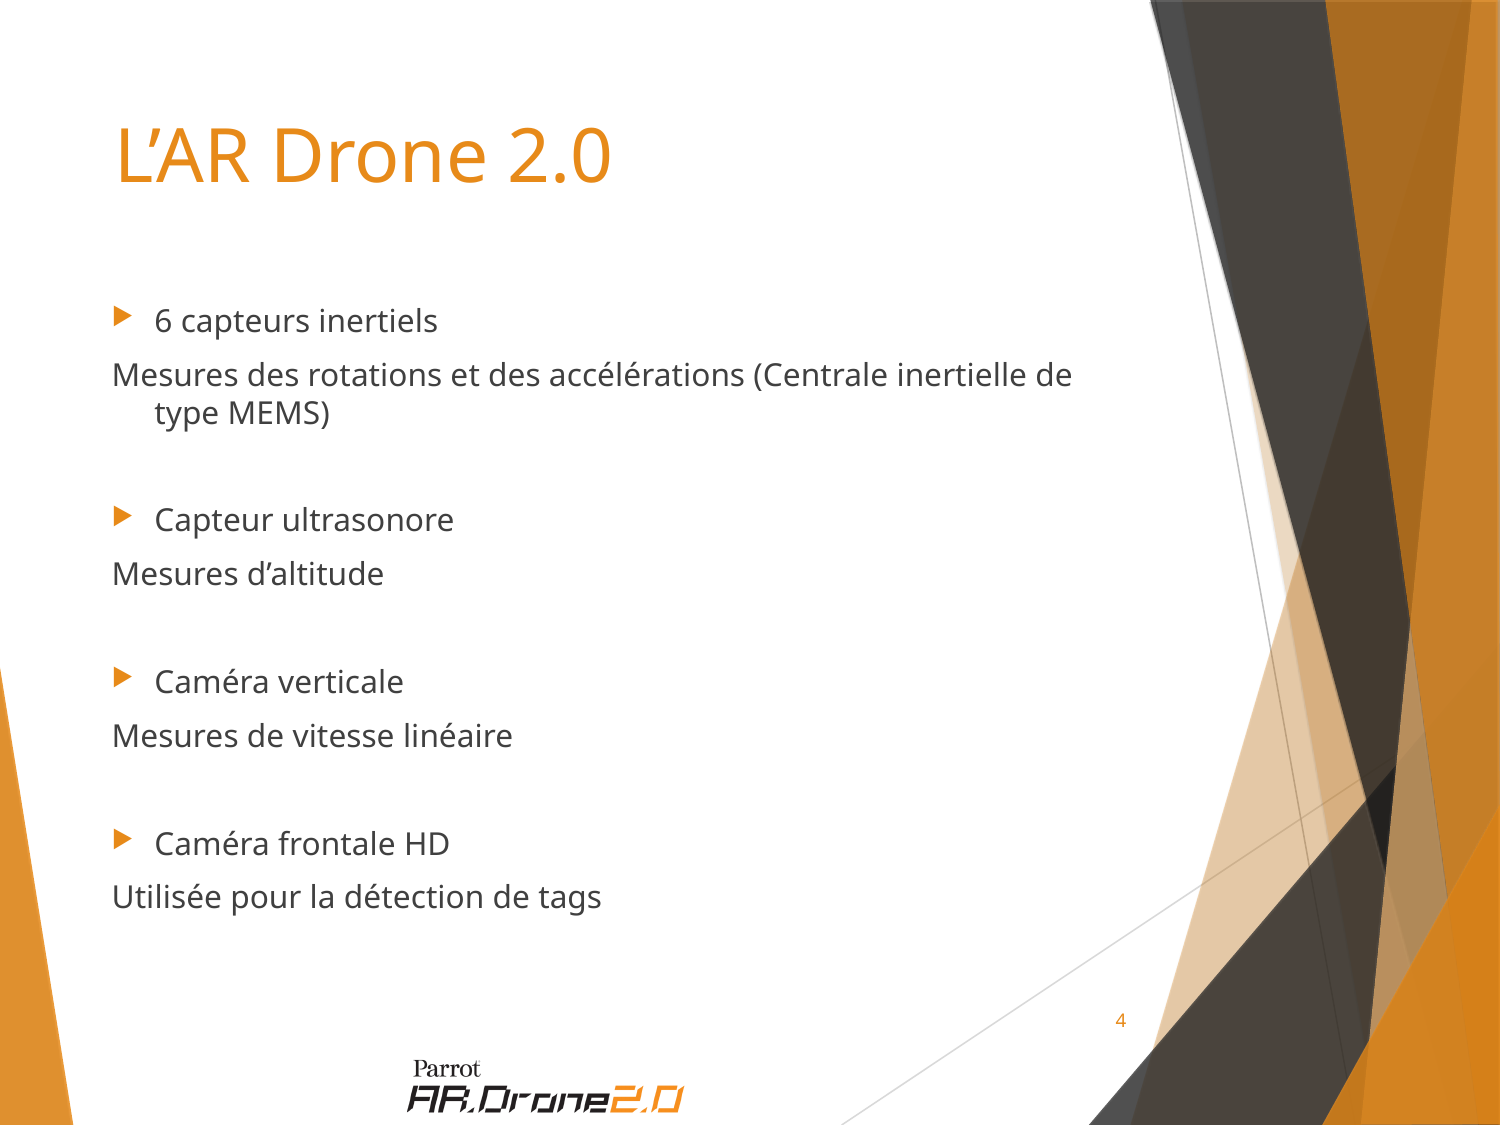

# L’AR Drone 2.0
6 capteurs inertiels
Mesures des rotations et des accélérations (Centrale inertielle de type MEMS)
Capteur ultrasonore
Mesures d’altitude
Caméra verticale
Mesures de vitesse linéaire
Caméra frontale HD
Utilisée pour la détection de tags